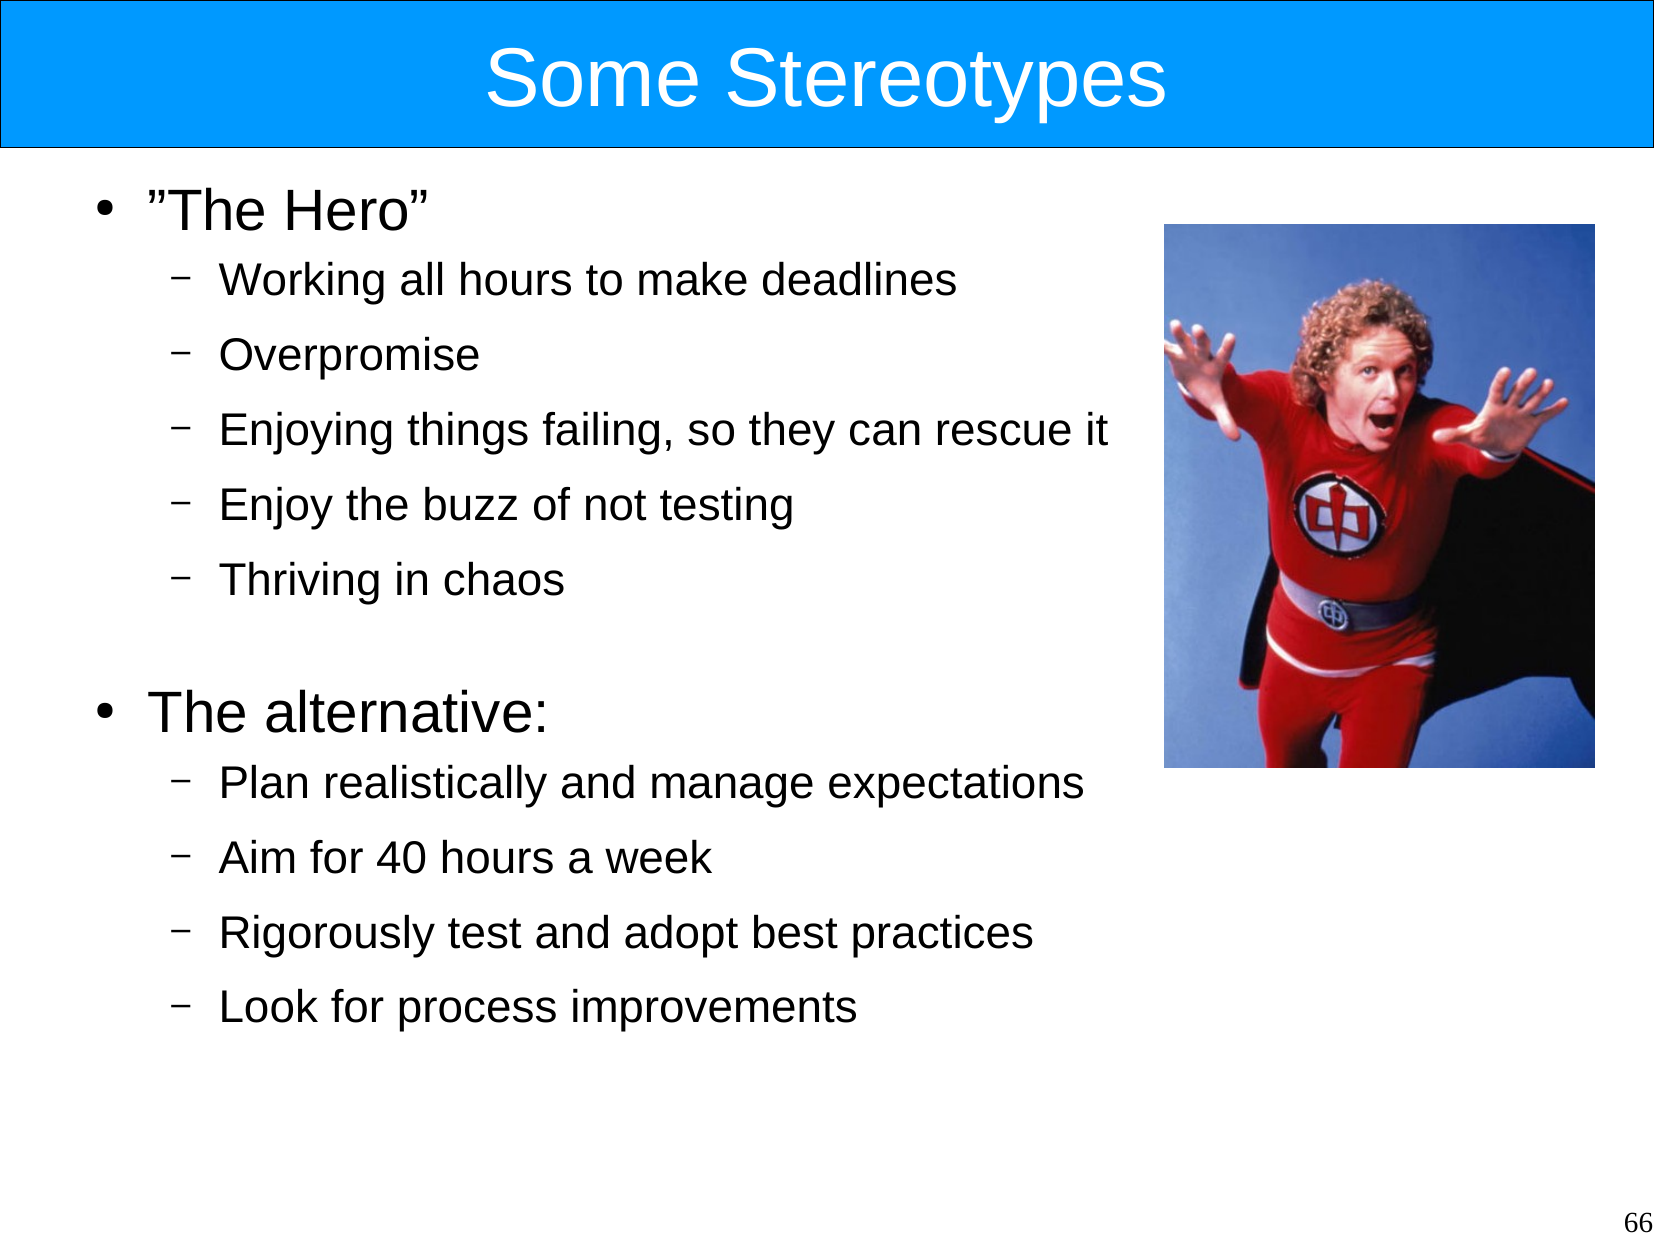

# Some Stereotypes
”The Hero”
Working all hours to make deadlines
Overpromise
Enjoying things failing, so they can rescue it
Enjoy the buzz of not testing
Thriving in chaos
The alternative:
Plan realistically and manage expectations
Aim for 40 hours a week
Rigorously test and adopt best practices
Look for process improvements
66